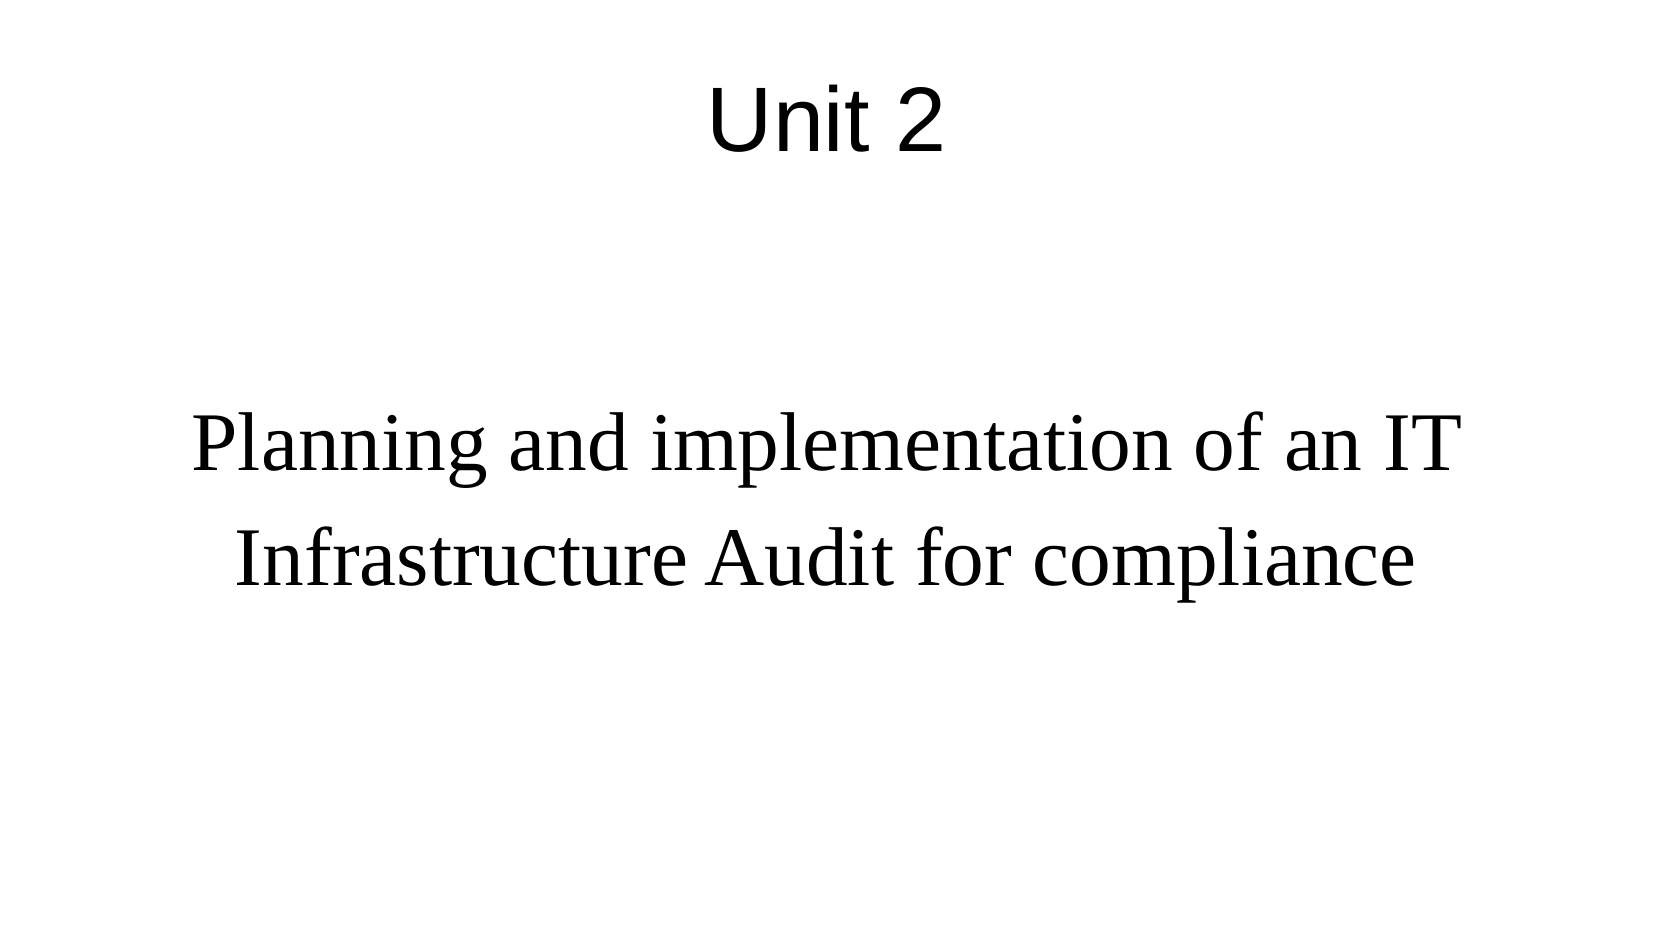

# Unit 2
Planning and implementation of an IT Infrastructure Audit for compliance